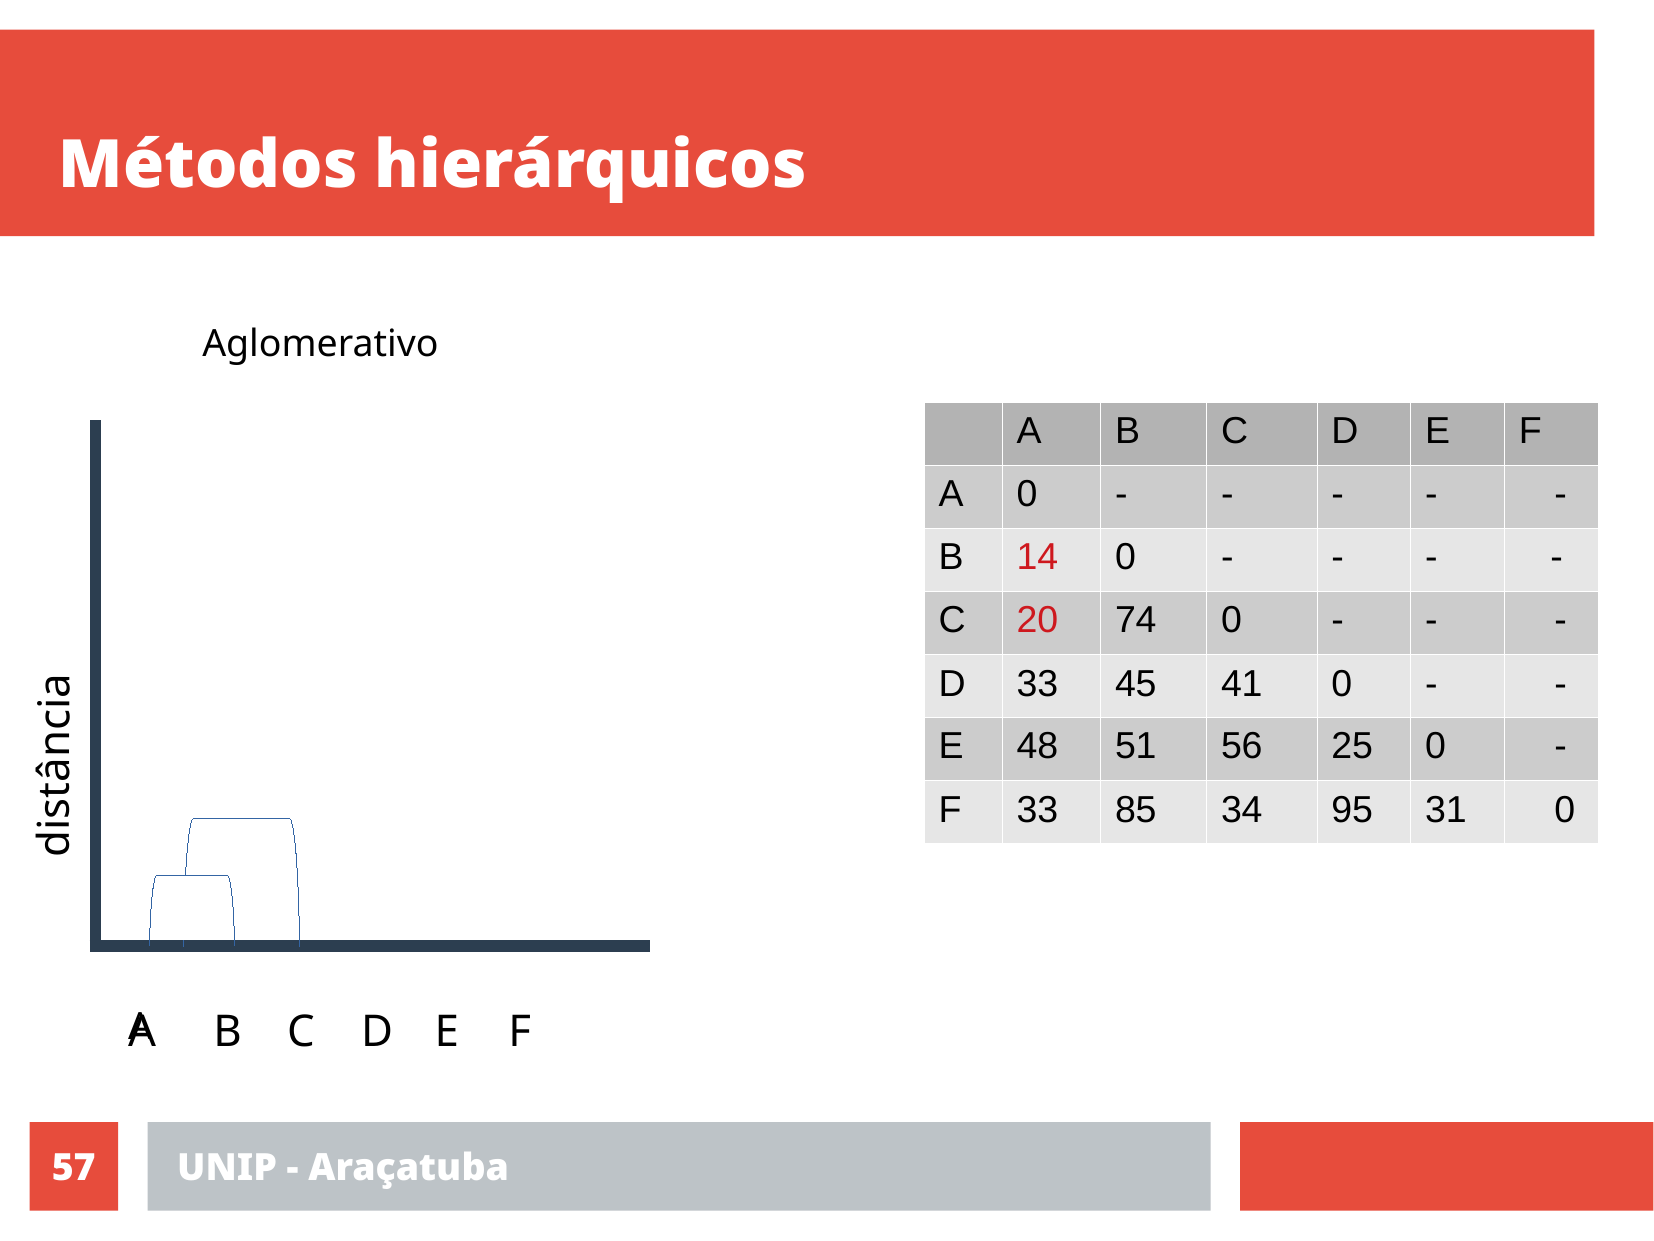

# Métodos hierárquicos
Aglomerativo
| | A | B | C | D | E | F |
| --- | --- | --- | --- | --- | --- | --- |
| A | 0 | - | - | - | - | - |
| B | 14 | 0 | - | - | - | - |
| C | 20 | 74 | 0 | - | - | - |
| D | 33 | 45 | 41 | 0 | - | - |
| E | 48 | 51 | 56 | 25 | 0 | - |
| F | 33 | 85 | 34 | 95 | 31 | 0 |
distância
A
A	 B	 C	 D	 E	 F
57
UNIP - Araçatuba